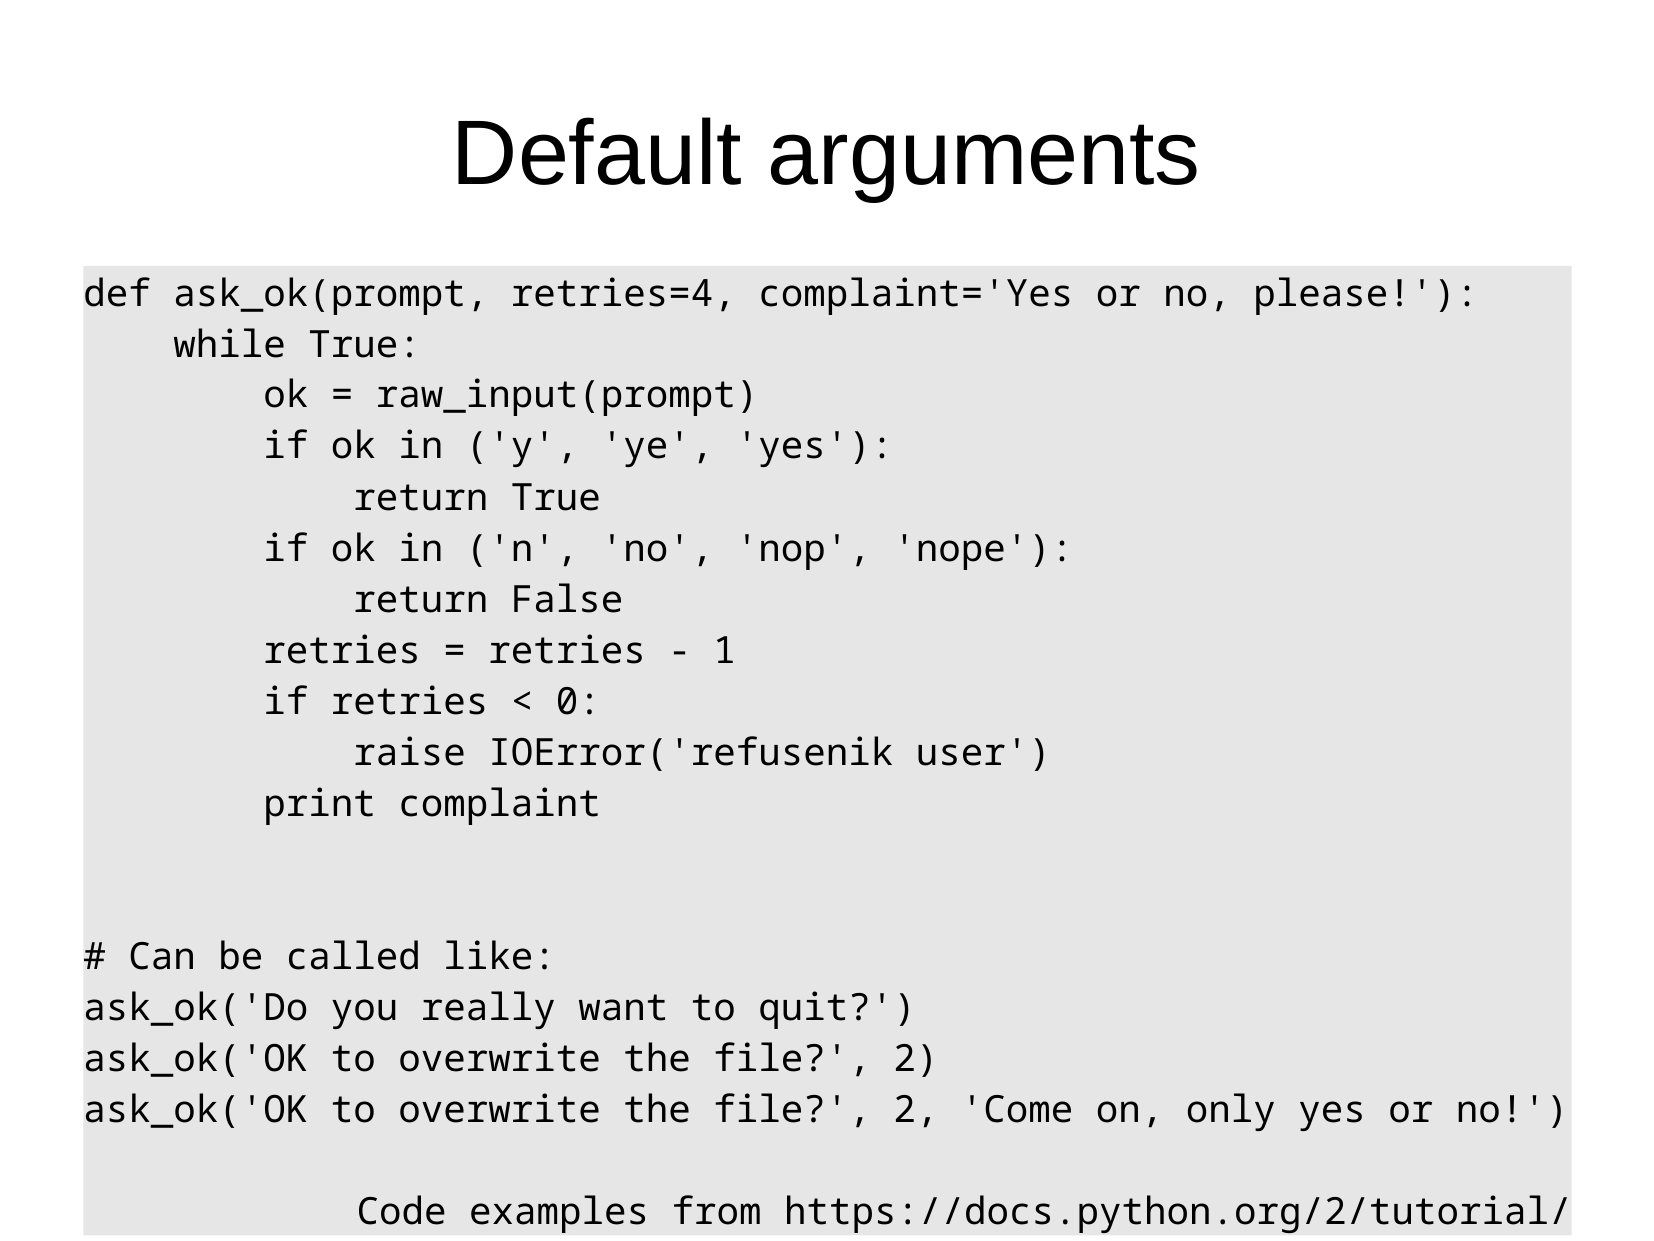

# Default arguments
def ask_ok(prompt, retries=4, complaint='Yes or no, please!'):
 while True:
 ok = raw_input(prompt)
 if ok in ('y', 'ye', 'yes'):
 return True
 if ok in ('n', 'no', 'nop', 'nope'):
 return False
 retries = retries - 1
 if retries < 0:
 raise IOError('refusenik user')
 print complaint
# Can be called like:
ask_ok('Do you really want to quit?')
ask_ok('OK to overwrite the file?', 2)
ask_ok('OK to overwrite the file?', 2, 'Come on, only yes or no!')
Code examples from https://docs.python.org/2/tutorial/